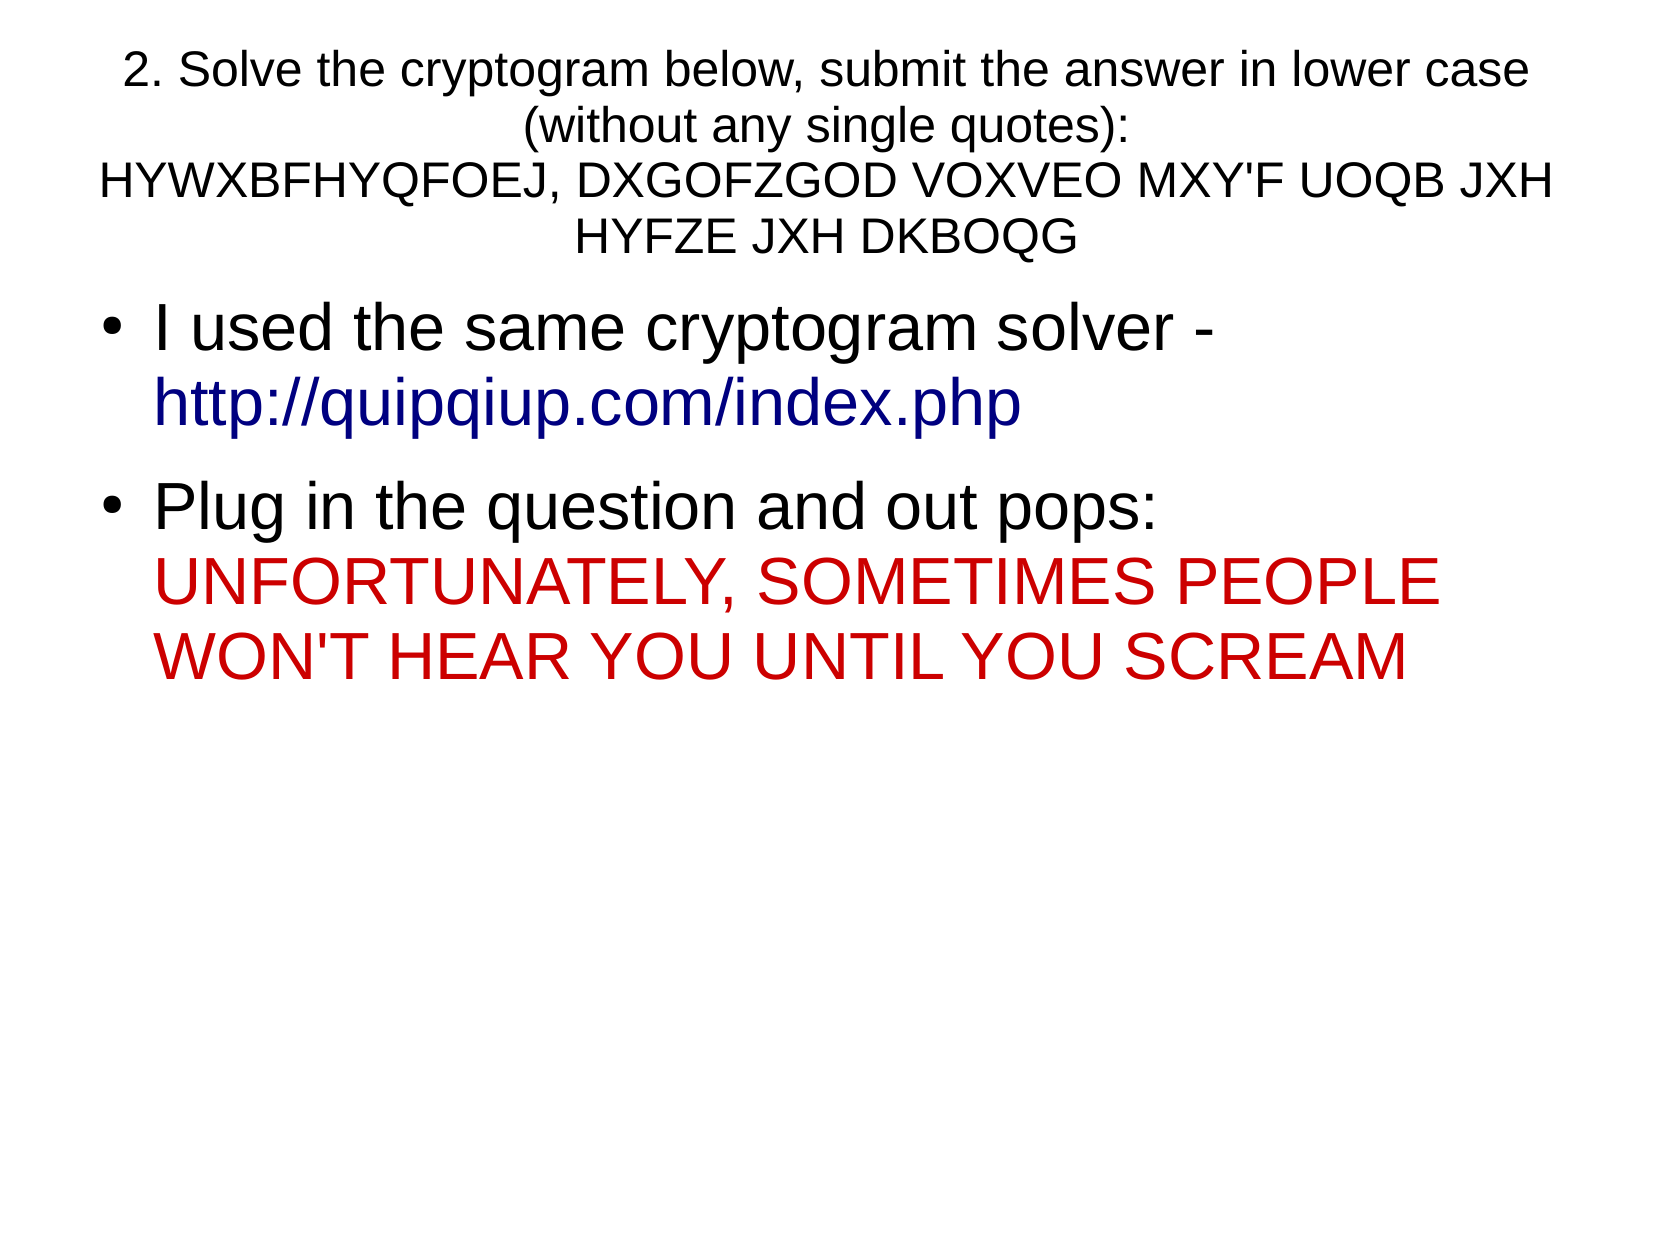

# 2. Solve the cryptogram below, submit the answer in lower case (without any single quotes): HYWXBFHYQFOEJ, DXGOFZGOD VOXVEO MXY'F UOQB JXH HYFZE JXH DKBOQG
I used the same cryptogram solver - http://quipqiup.com/index.php
Plug in the question and out pops: UNFORTUNATELY, SOMETIMES PEOPLE WON'T HEAR YOU UNTIL YOU SCREAM